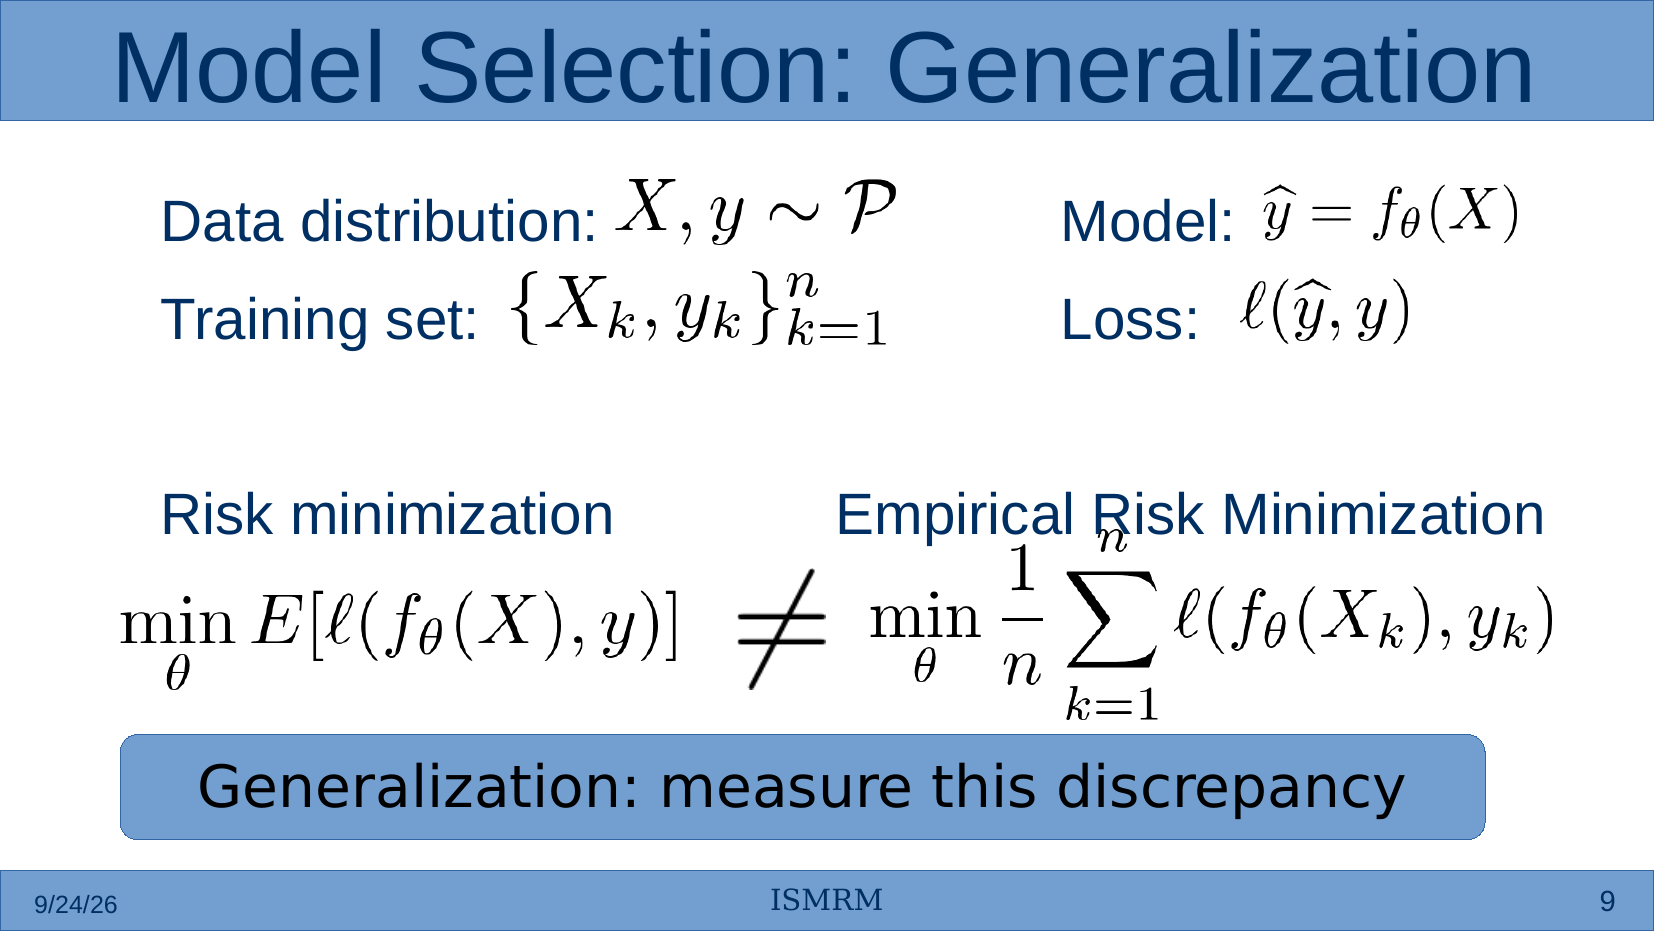

# Model Selection: Generalization
Data distribution:							Model:
Training set:								Loss:
Risk minimization 			Empirical Risk Minimization
Generalization: measure this discrepancy
9